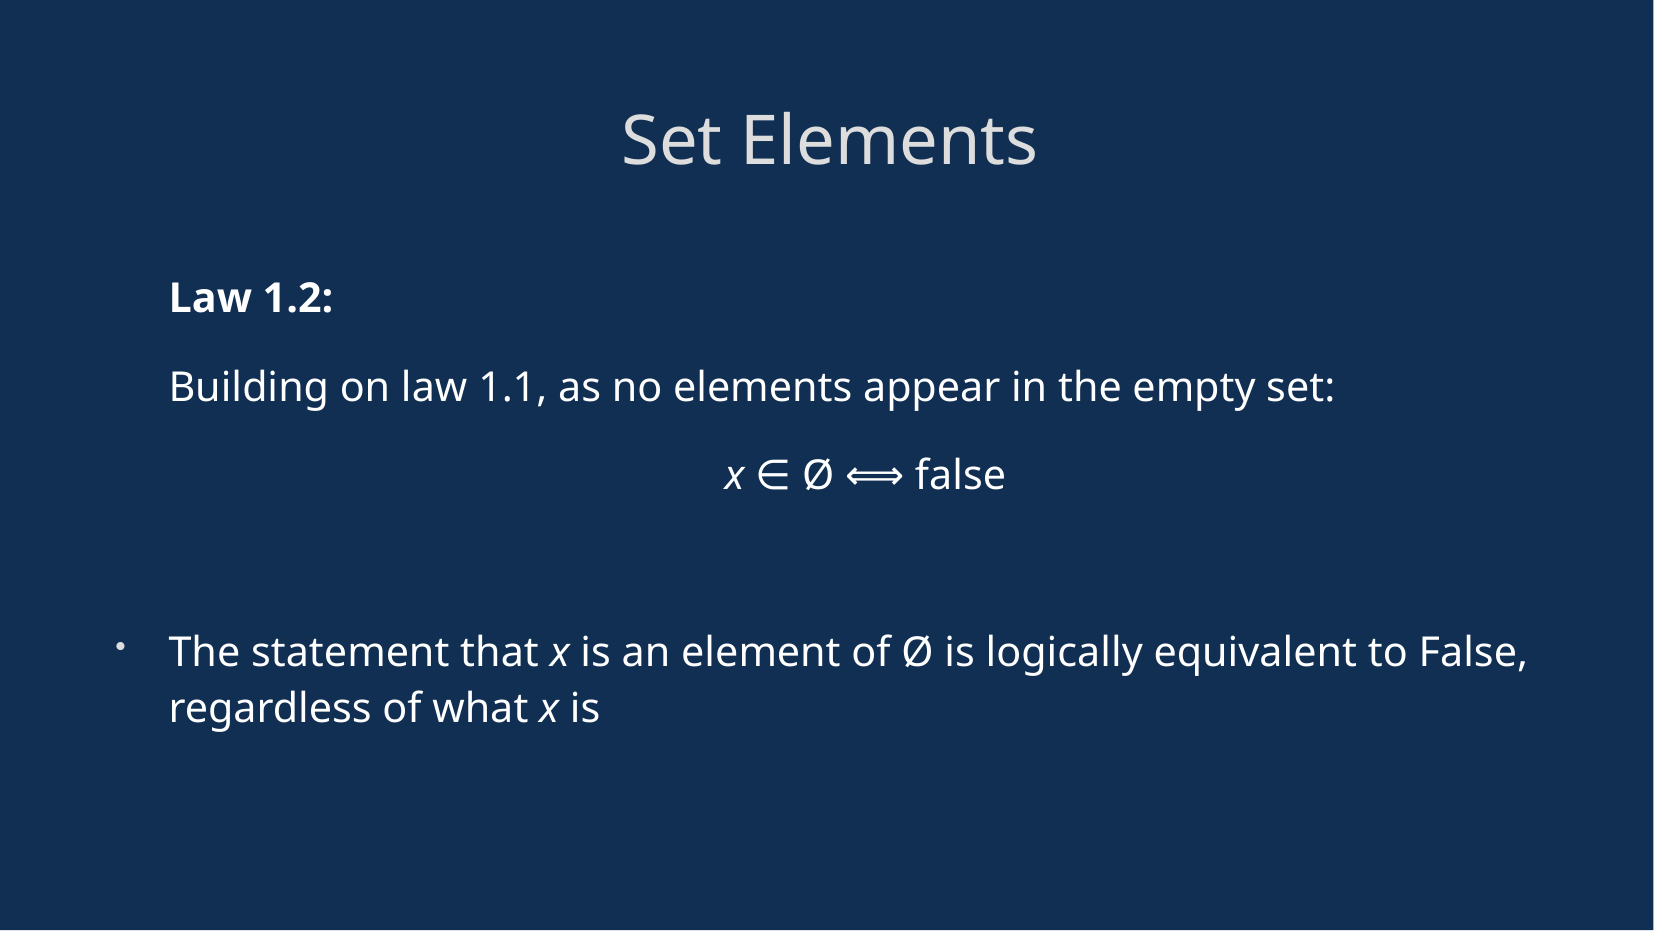

# Set Elements
Law 1.2:
Building on law 1.1, as no elements appear in the empty set:
x ∈ Ø ⟺ false
The statement that x is an element of Ø is logically equivalent to False, regardless of what x is